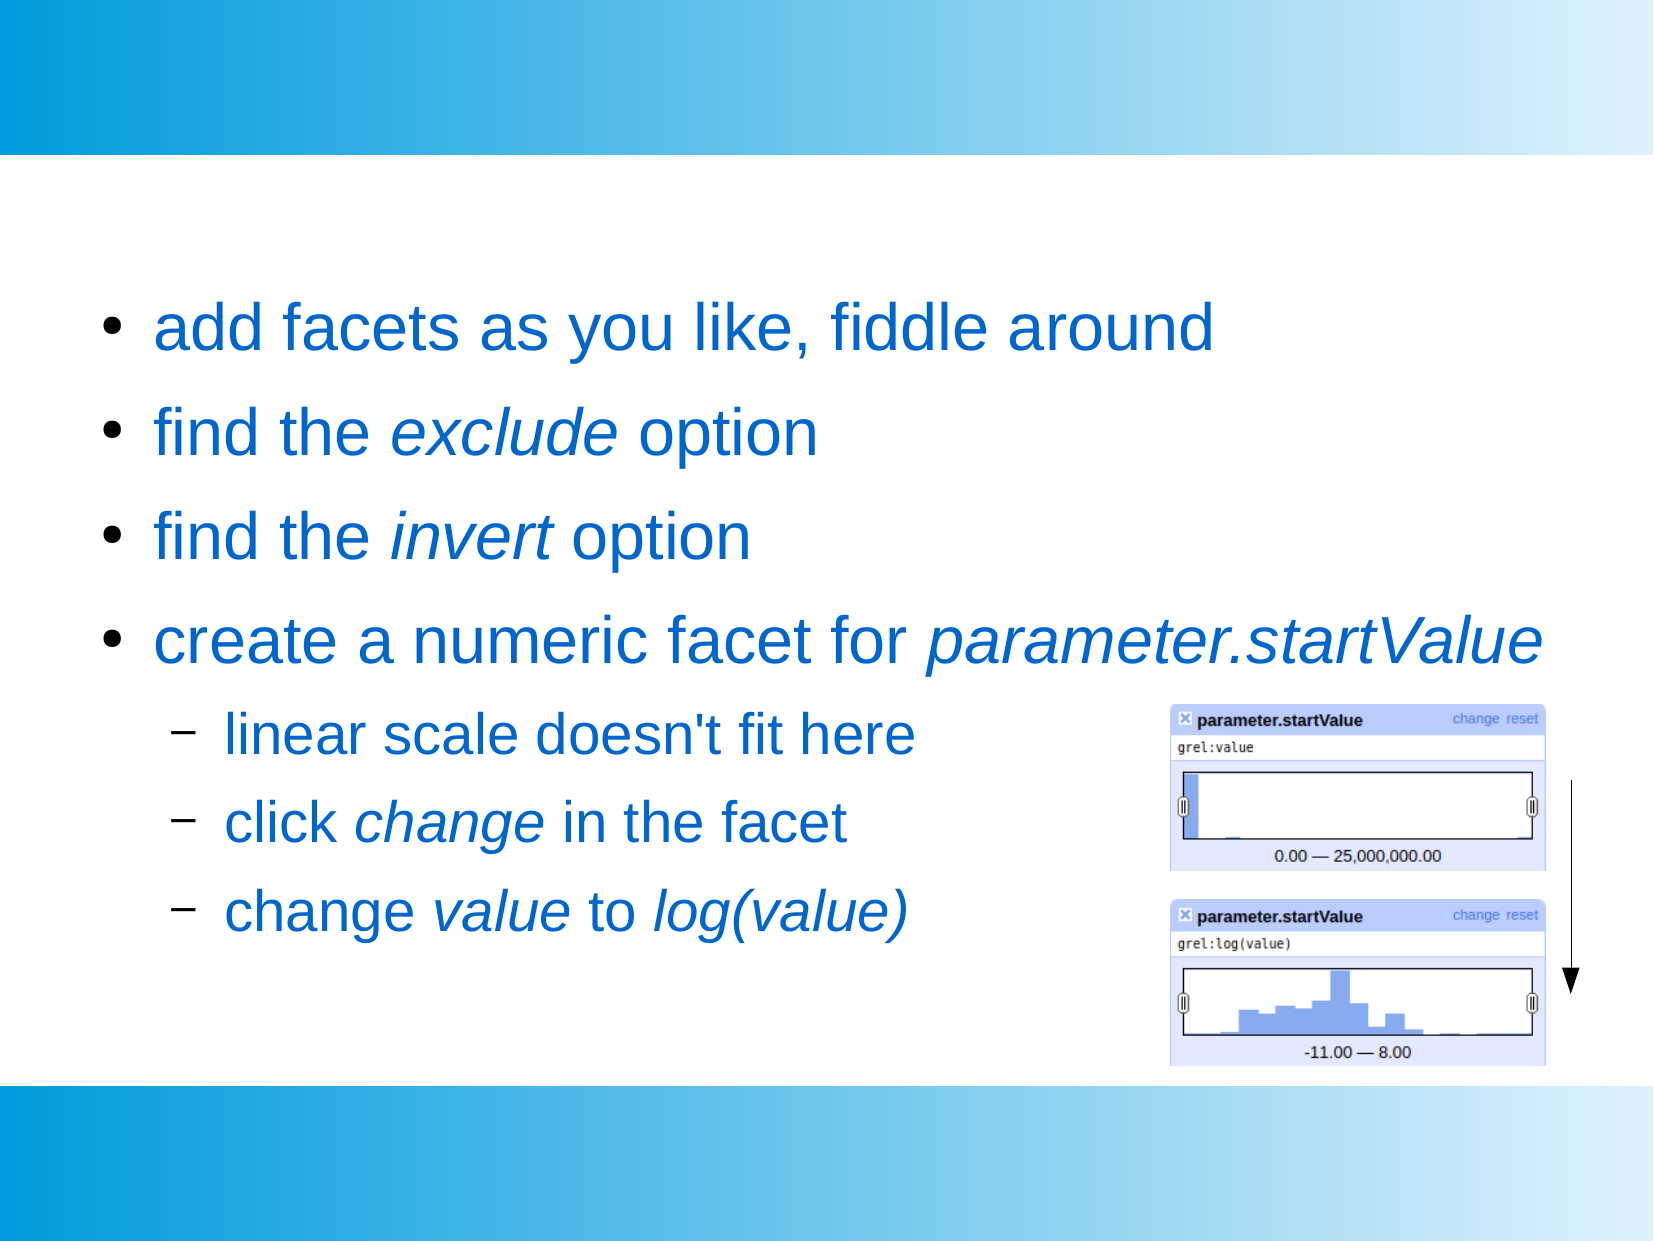

#
add facets as you like, fiddle around
find the exclude option
find the invert option
create a numeric facet for parameter.startValue
linear scale doesn't fit here
click change in the facet
change value to log(value)